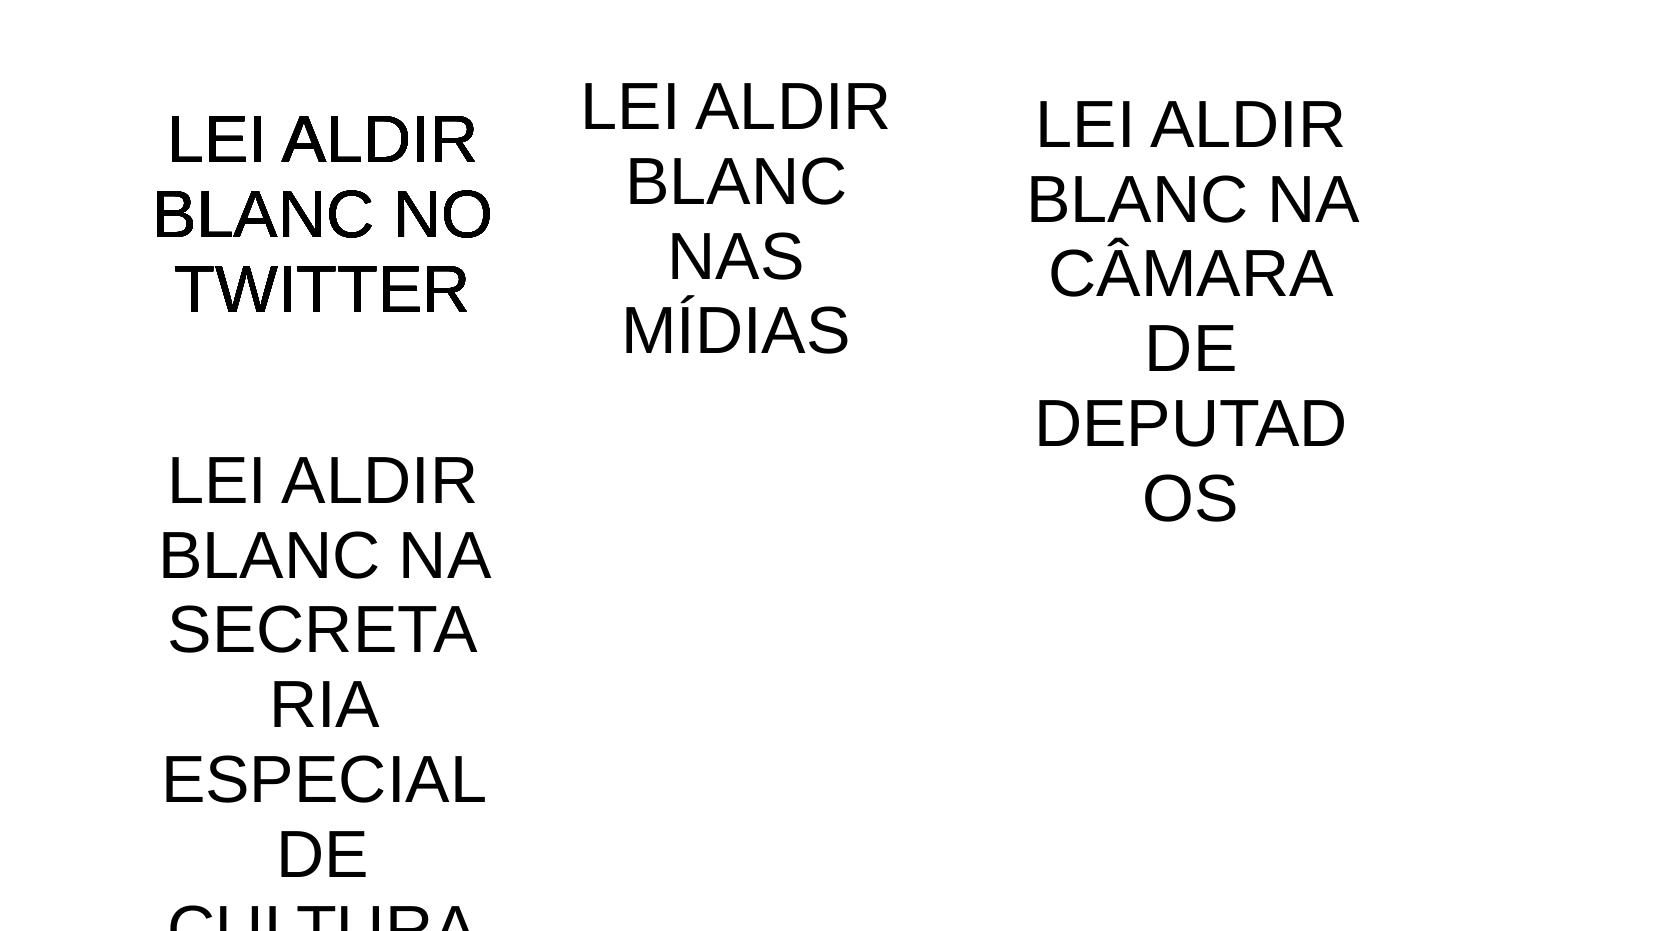

LEI ALDIR BLANC NAS MÍDIAS
LEI ALDIR BLANC NA CÂMARA
DE DEPUTADOS
# LEI ALDIR BLANC NO TWITTER
LEI ALDIR BLANC NO TWITTER
LEI ALDIR BLANC NO TWITTER
LEI ALDIR BLANC NO TWITTER
LEI ALDIR BLANC NO TWITTER
LEI ALDIR BLANC NO TWITTER
LEI ALDIR BLANC NO TWITTER
LEI ALDIR BLANC NO TWITTER
LEI ALDIR BLANC NO TWITTER
LEI ALDIR BLANC NO TWITTER
LEI ALDIR BLANC NO TWITTER
LEI ALDIR BLANC NA SECRETARIA ESPECIAL DE CULTURA